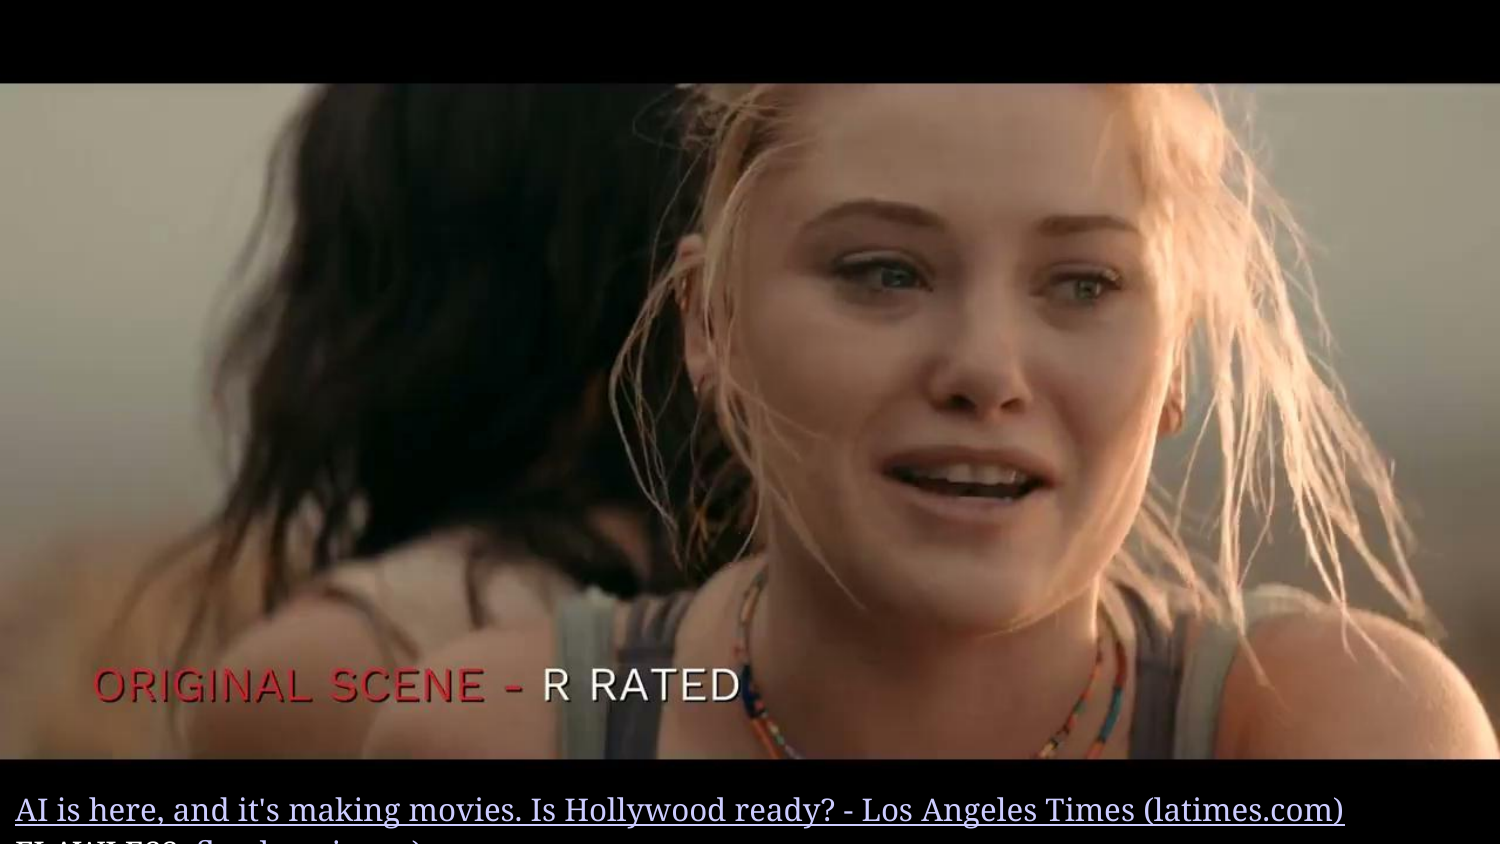

Explainable Machine Learning/AI (xAI), Era of Chatbots, AI & BI collide
- Complex, modern-day ML algorithms, where deep learning & ensemble methods dominate
- really hard to fully understand, but the decision process behind them
- ChatGPT is not transparent/open (at all/bans and restrictions)
- can & need to be transparent and trustworthy for decision makers
- AI & BI coming together
- critical domains as finance, healthcare or public sector & governmental services, where TRUST is a MUST
- Explainability vs. Simplicity
- growing regulatory pressure also outside these areas Explainable AI (xAI) will be necessity for any organization soon
- understand the inner workings of these ML algorithms & how to design systems that imitate intelligence in a transparent way
- overview of current trends in Explainable AI/ML & the challenges that are ahead of us
- Next big thing?
Explainable Machine Learning/AI (xAI) & Future of Artificial Intelligence
5/12 #AIslovakIA @ sli.do
AI is here, and it's making movies. Is Hollywood ready? - Los Angeles Times (latimes.com) FLAWLESS, flawlessai.com)